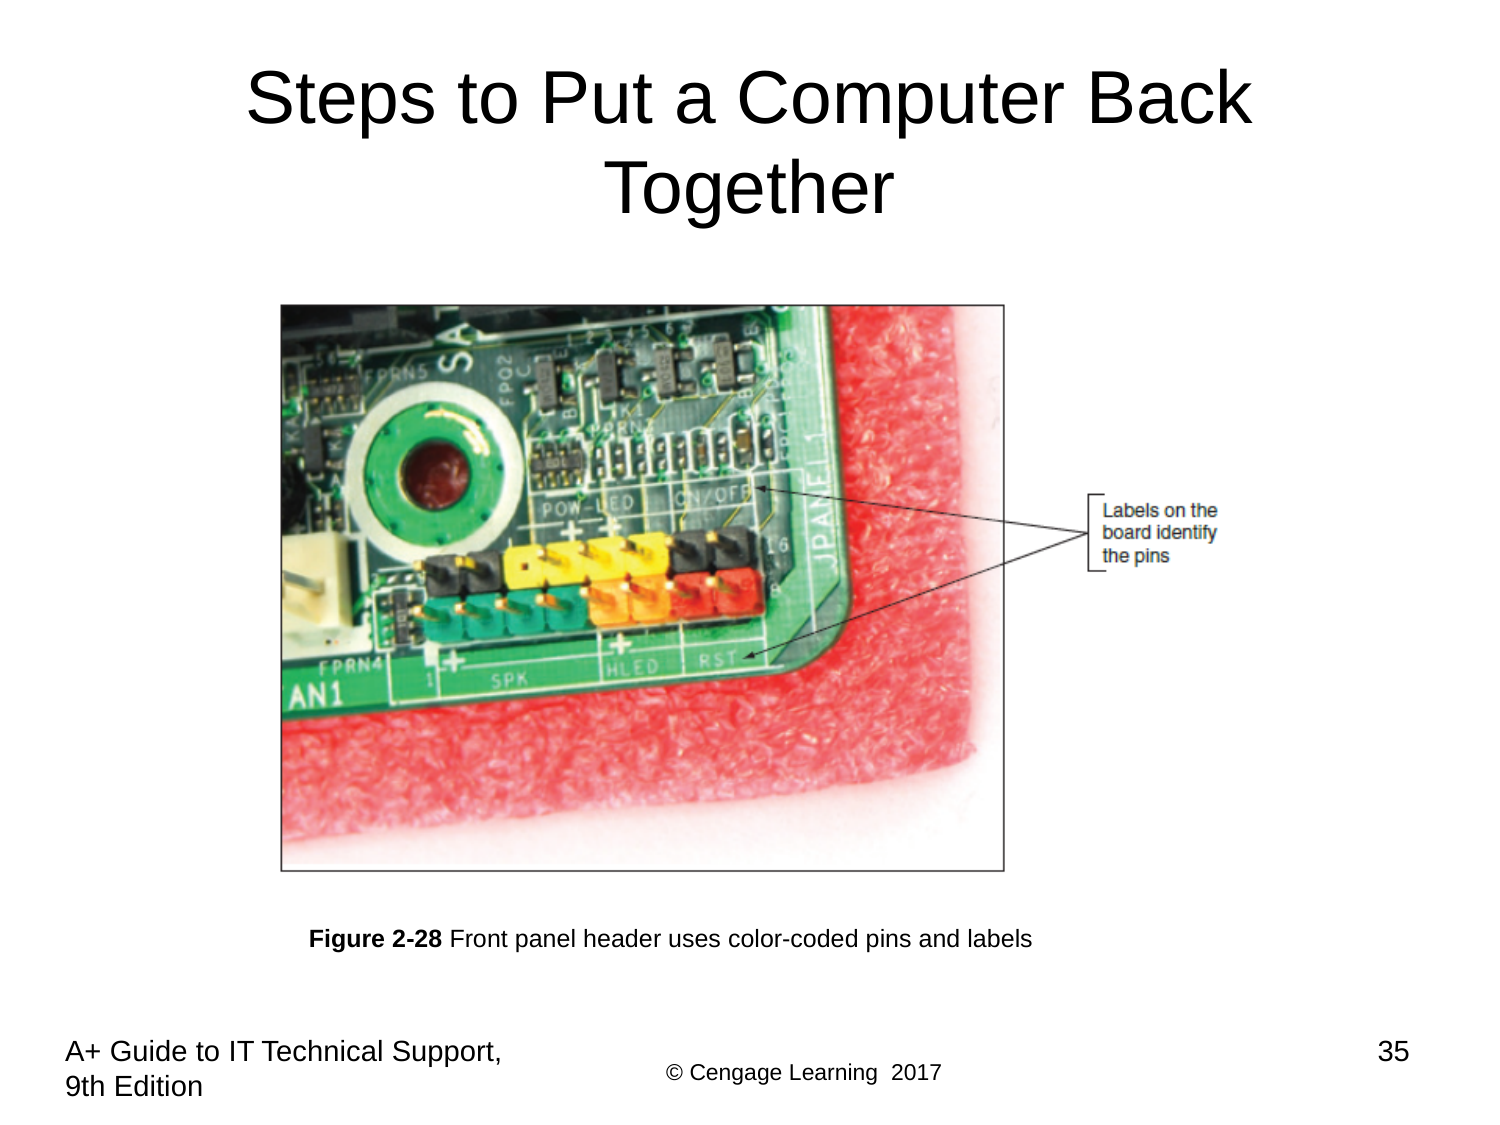

# Steps to Put a Computer Back Together
Figure 2-28 Front panel header uses color-coded pins and labels
A+ Guide to IT Technical Support, 9th Edition